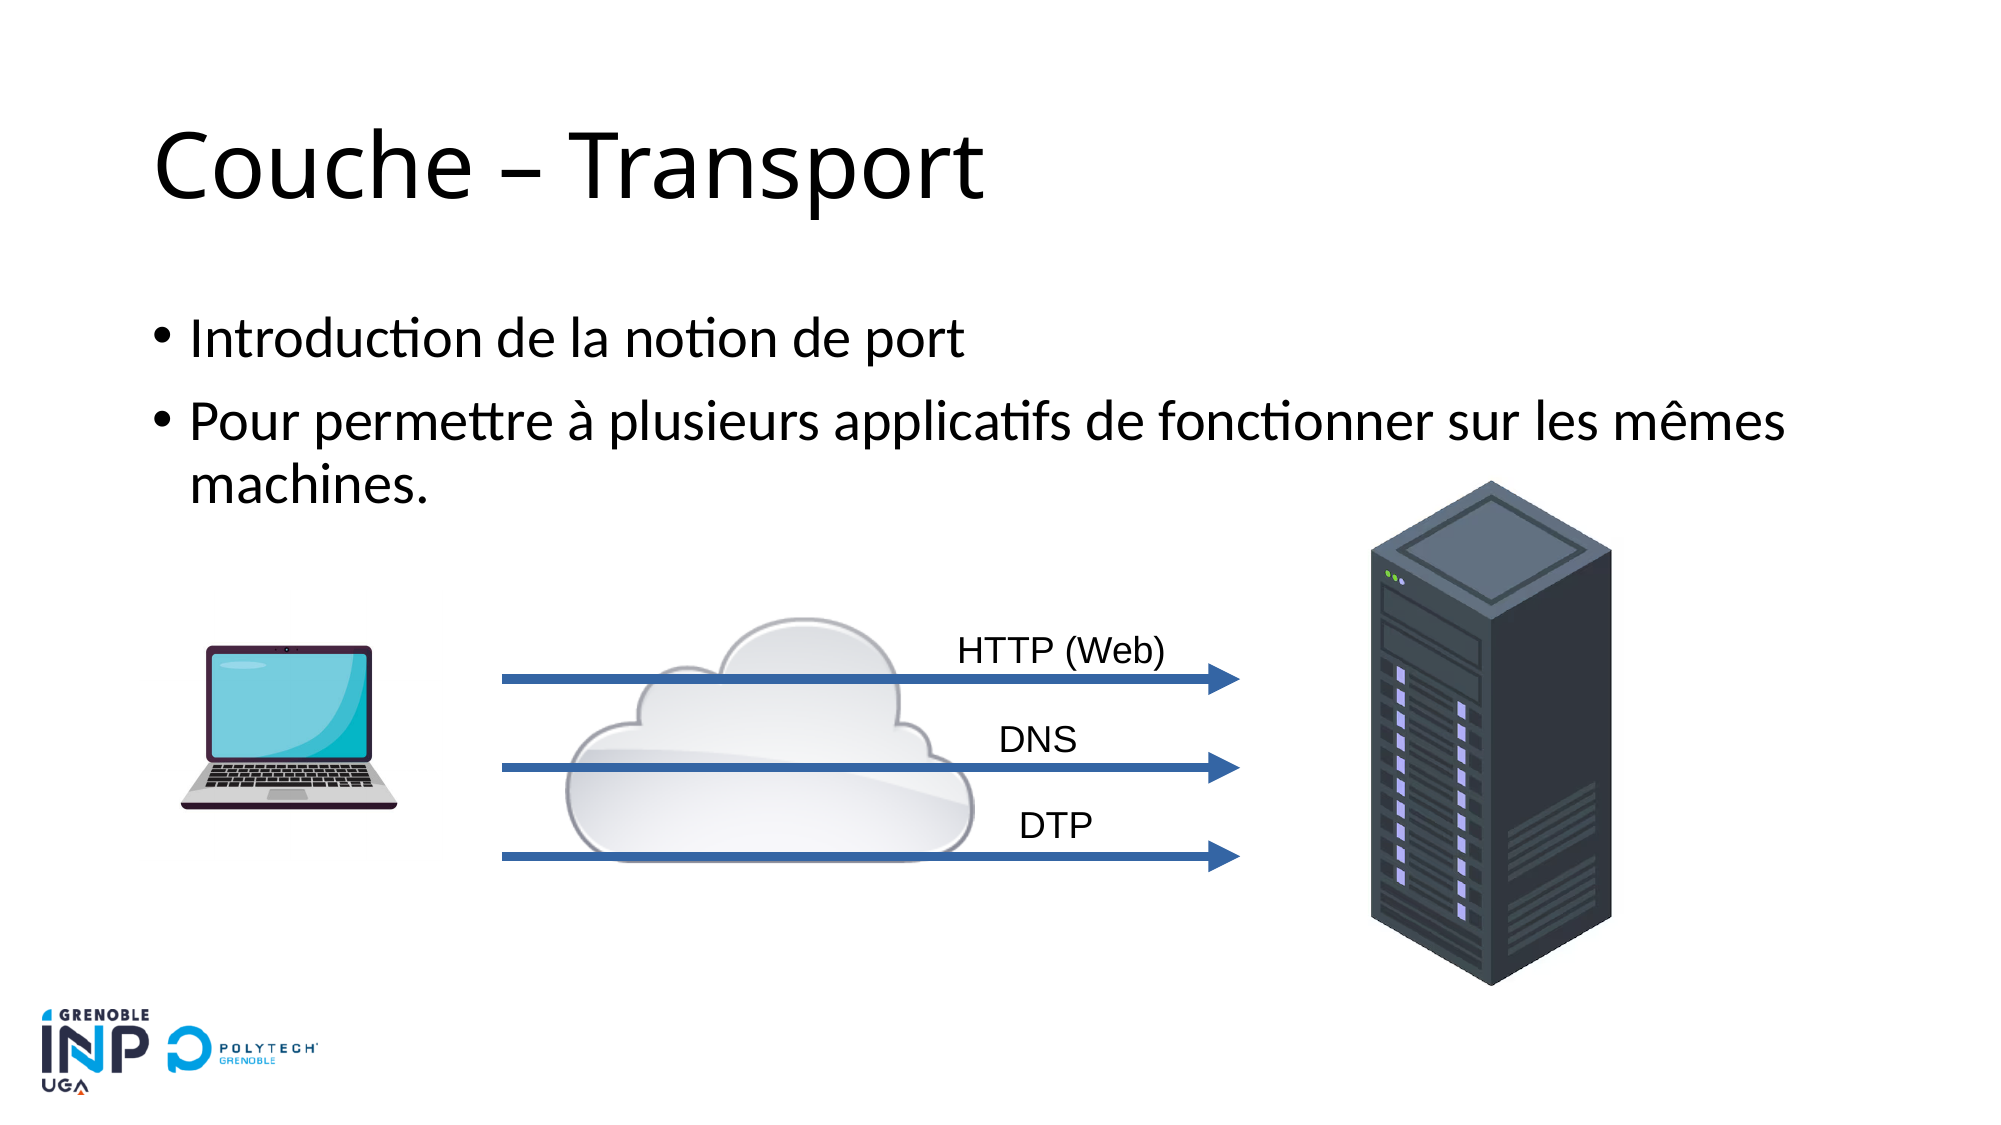

# Couche – Transport
Introduction de la notion de port
Pour permettre à plusieurs applicatifs de fonctionner sur les mêmes machines.
HTTP (Web)
DNS
DTP